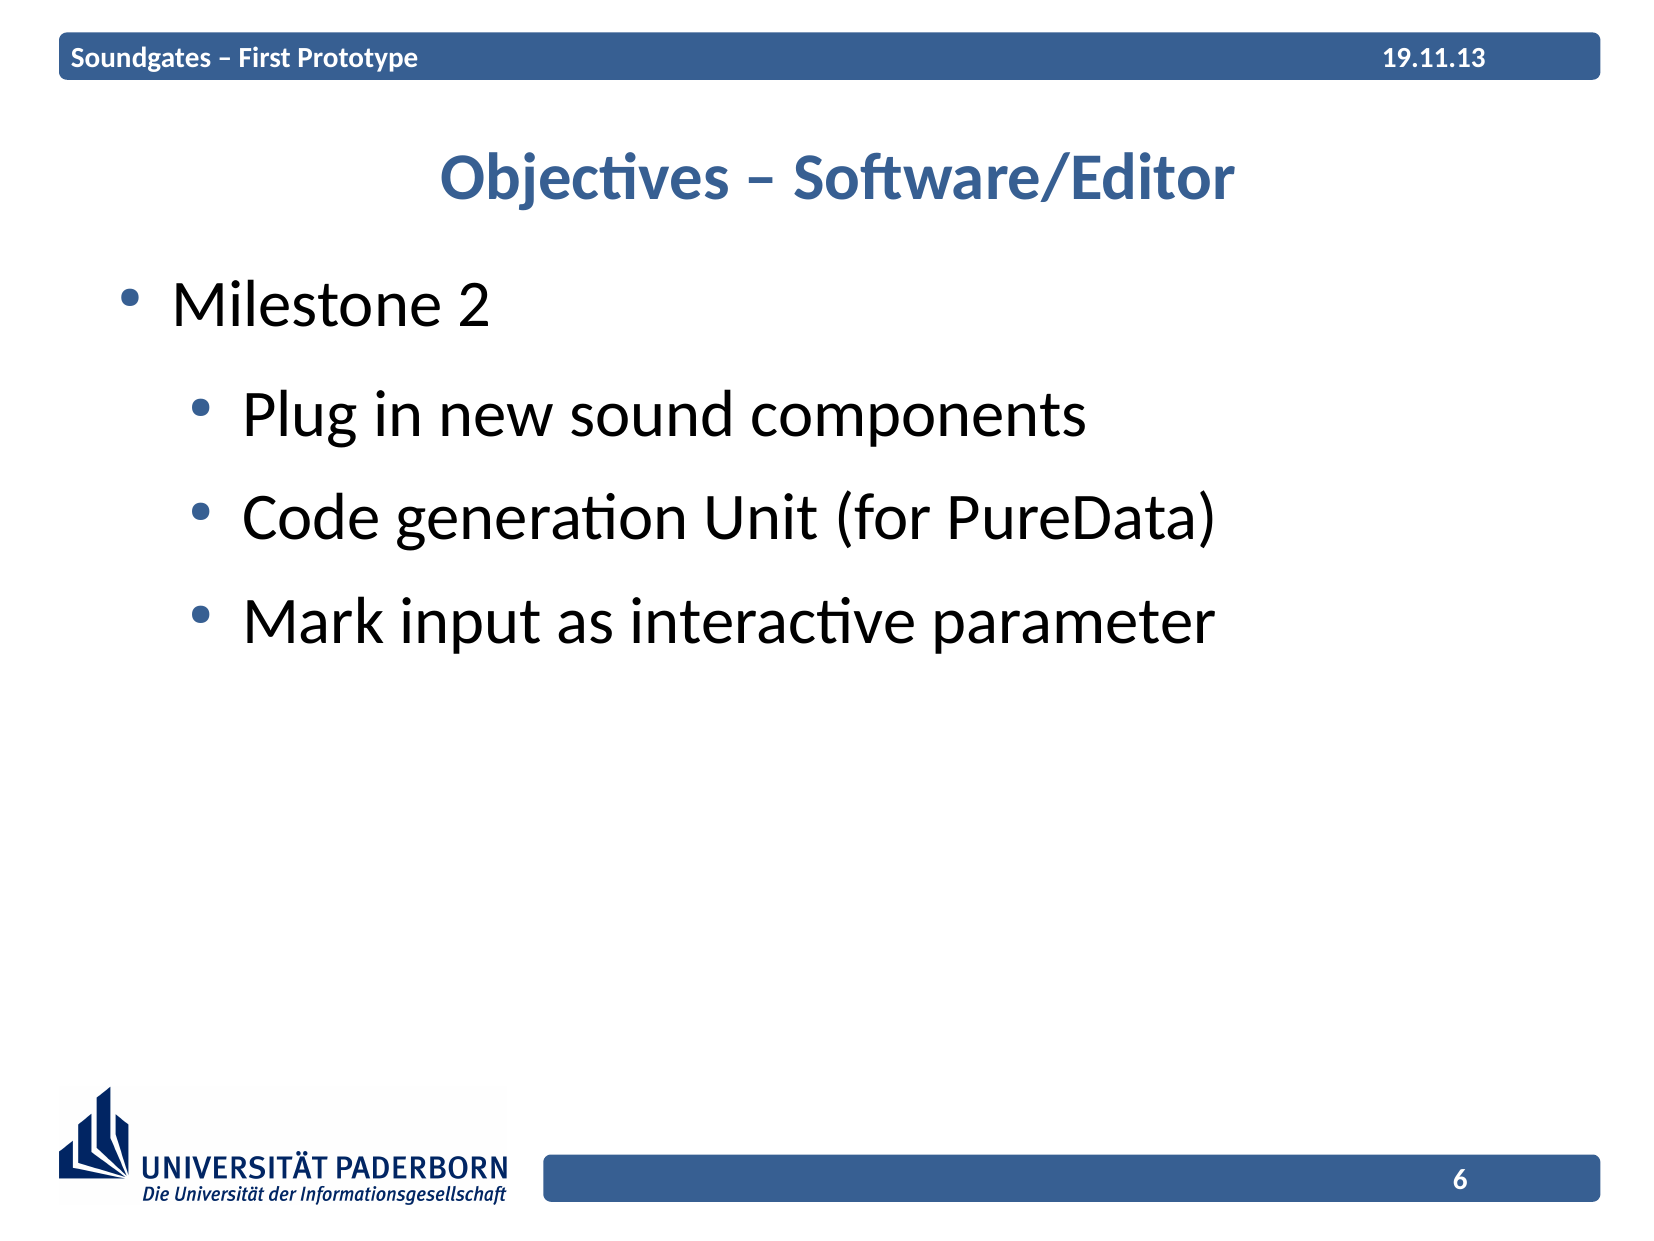

Soundgates – First Prototype
19.11.13
# Objectives – Software/Editor
Milestone 2
Plug in new sound components
Code generation Unit (for PureData)
Mark input as interactive parameter